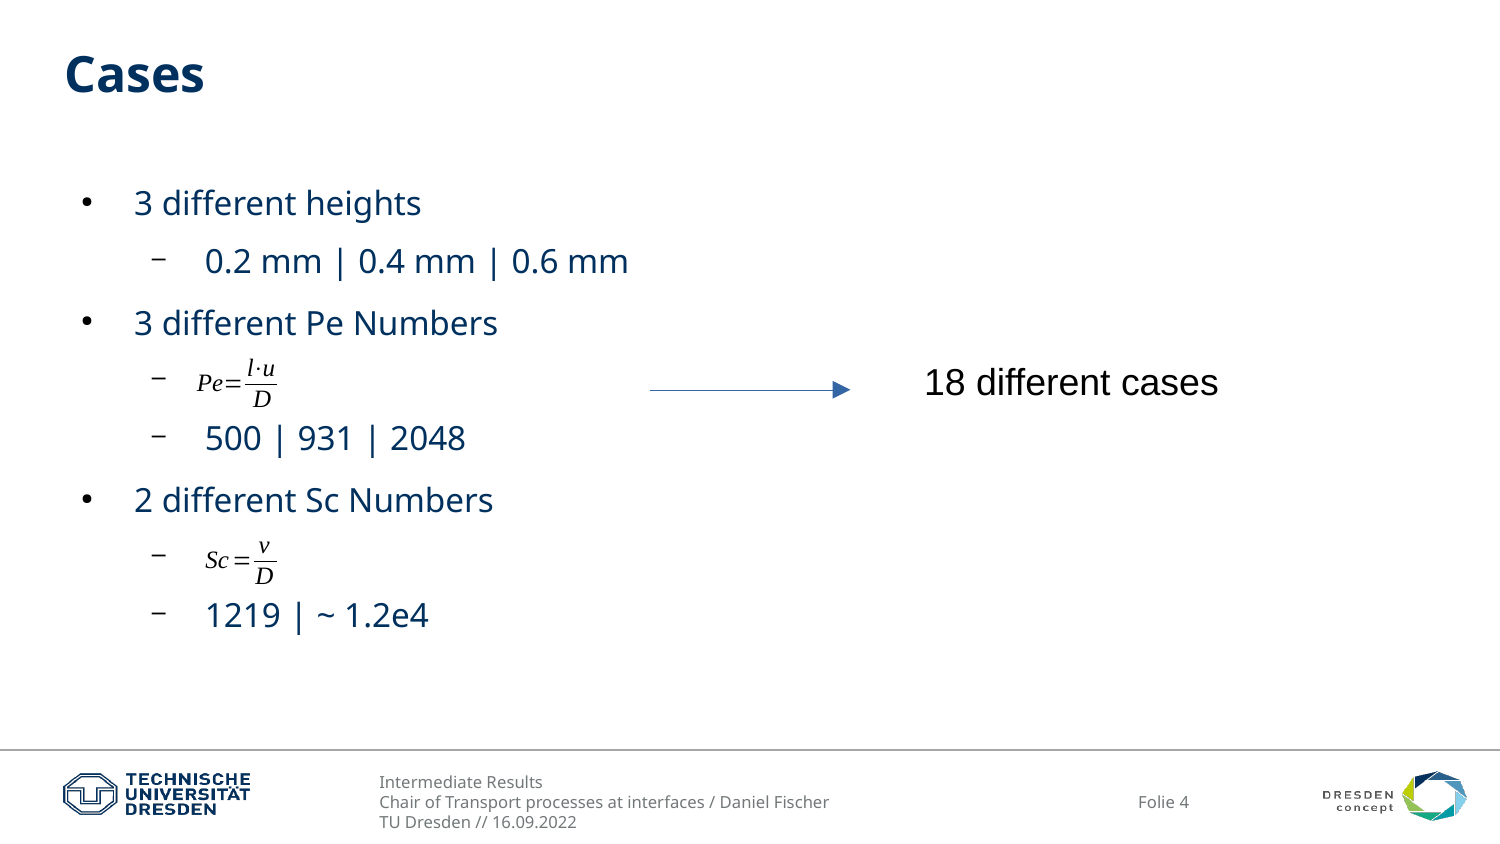

# Cases
3 different heights
0.2 mm | 0.4 mm | 0.6 mm
3 different Pe Numbers
500 | 931 | 2048
2 different Sc Numbers
1219 | ~ 1.2e4
18 different cases